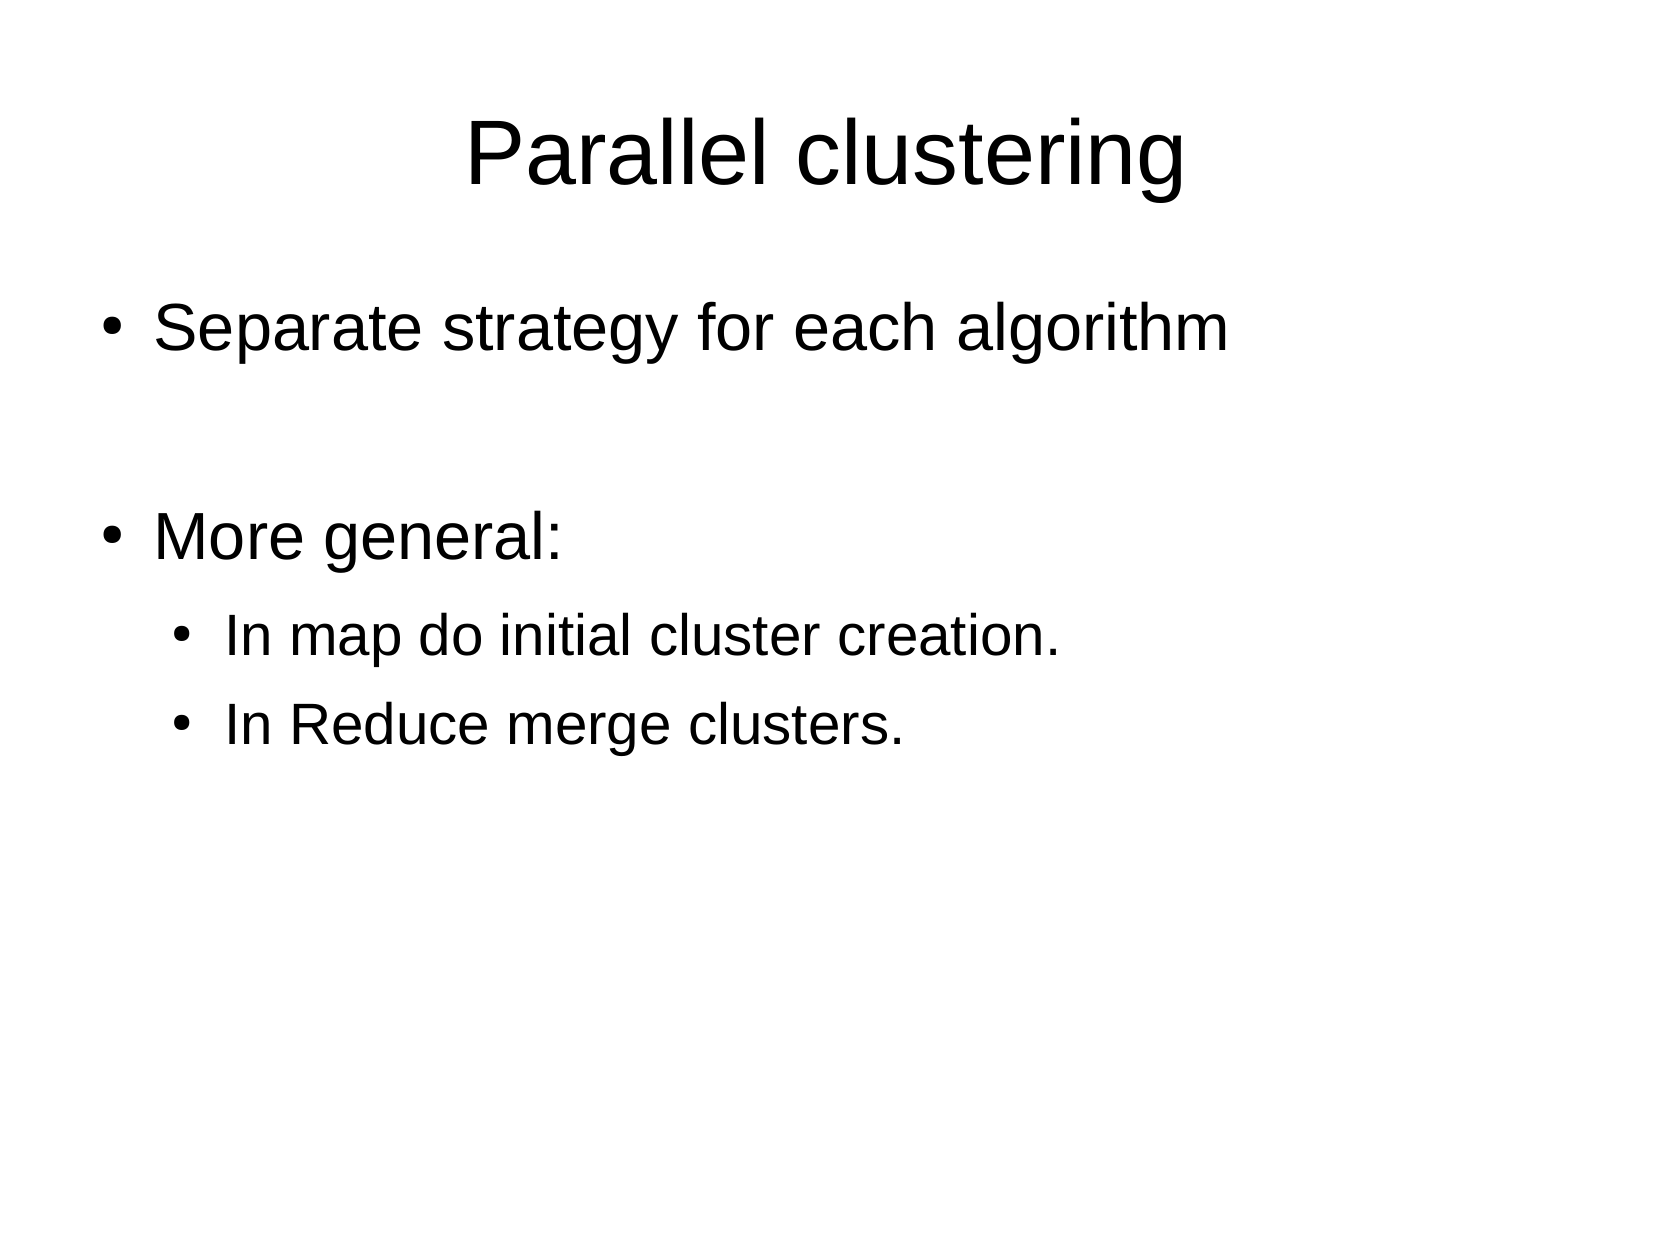

# Parallel clustering
Separate strategy for each algorithm
More general:
In map do initial cluster creation.
In Reduce merge clusters.